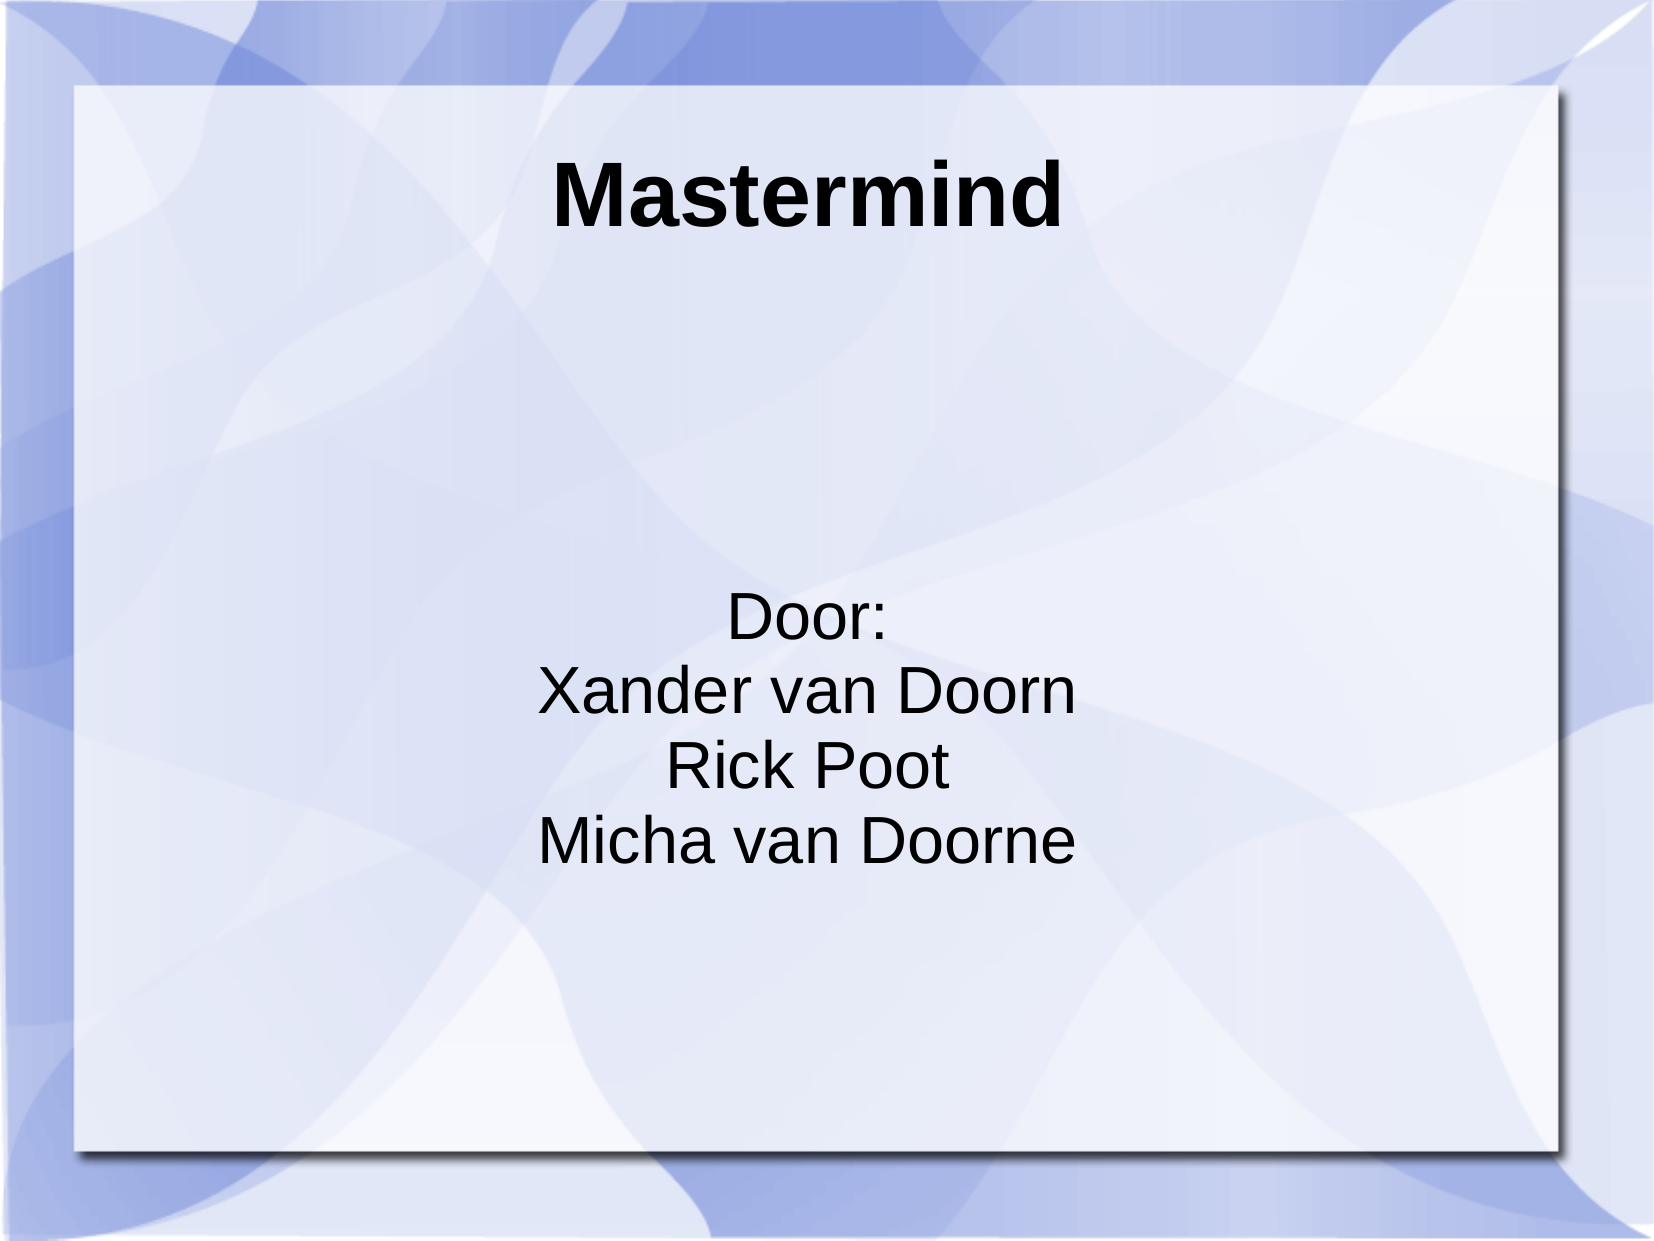

# Mastermind
Door:
Xander van Doorn
Rick Poot
Micha van Doorne